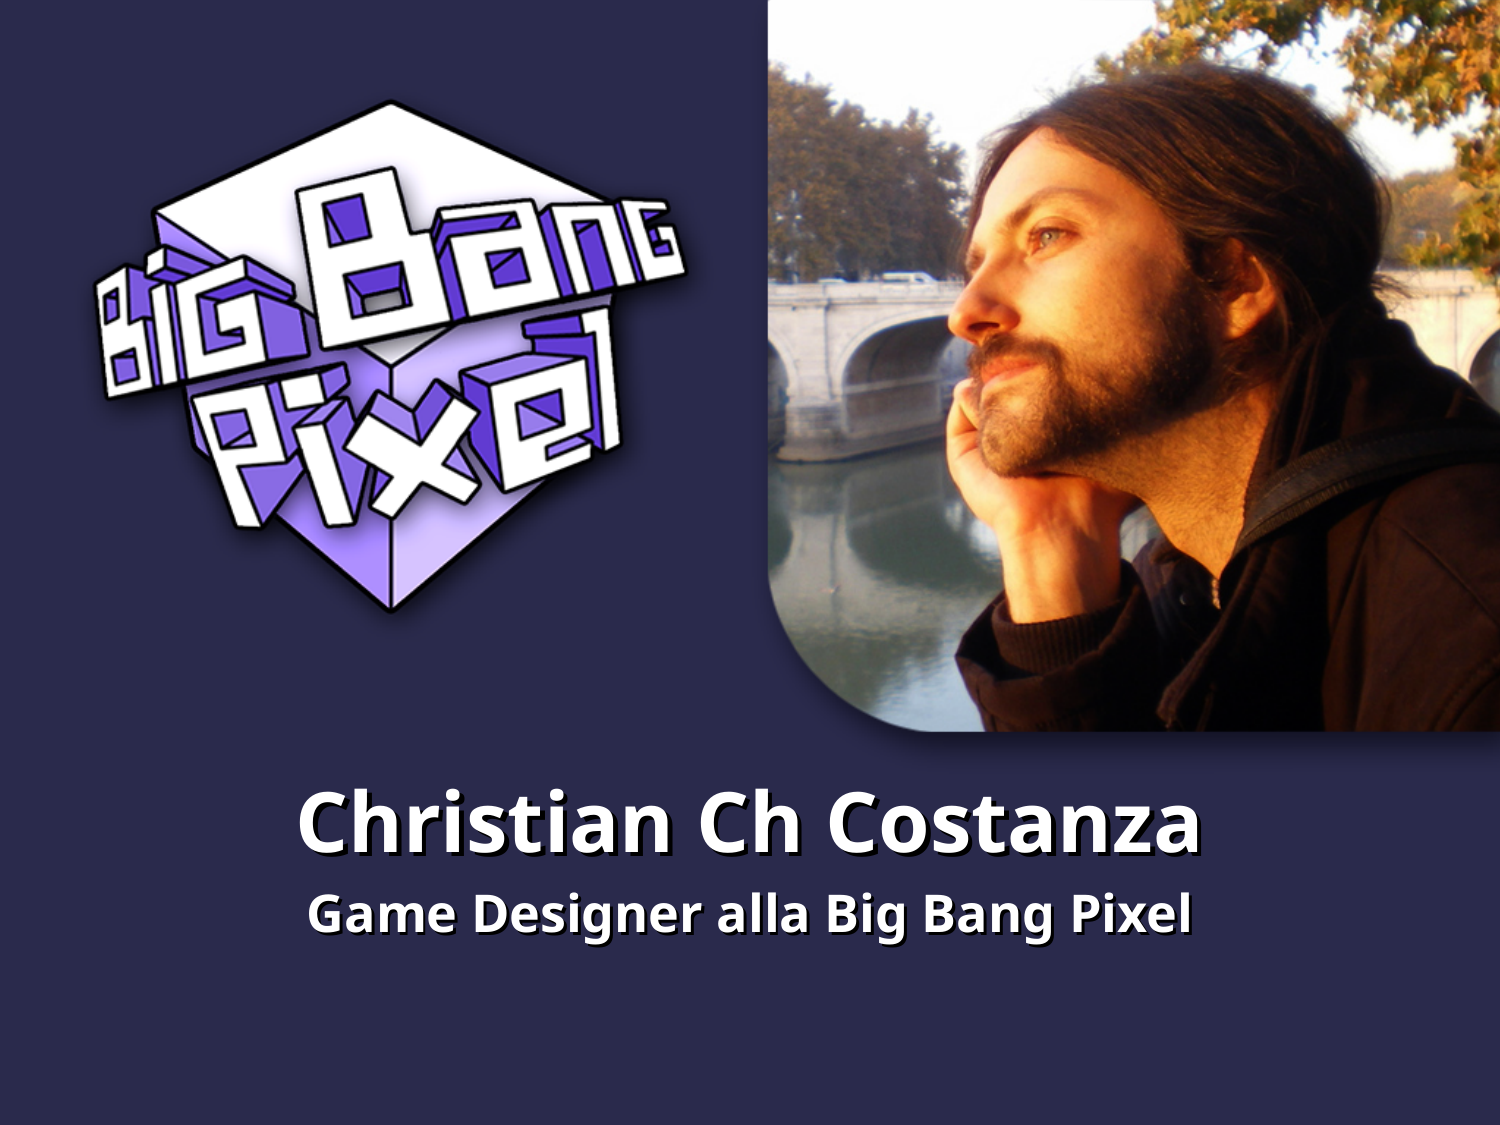

Tipologie di Divertimento
Christian Ch Costanza: Game Designer @ Big Bang Pixel
Christian Ch Costanza
Game Designer alla Big Bang Pixel